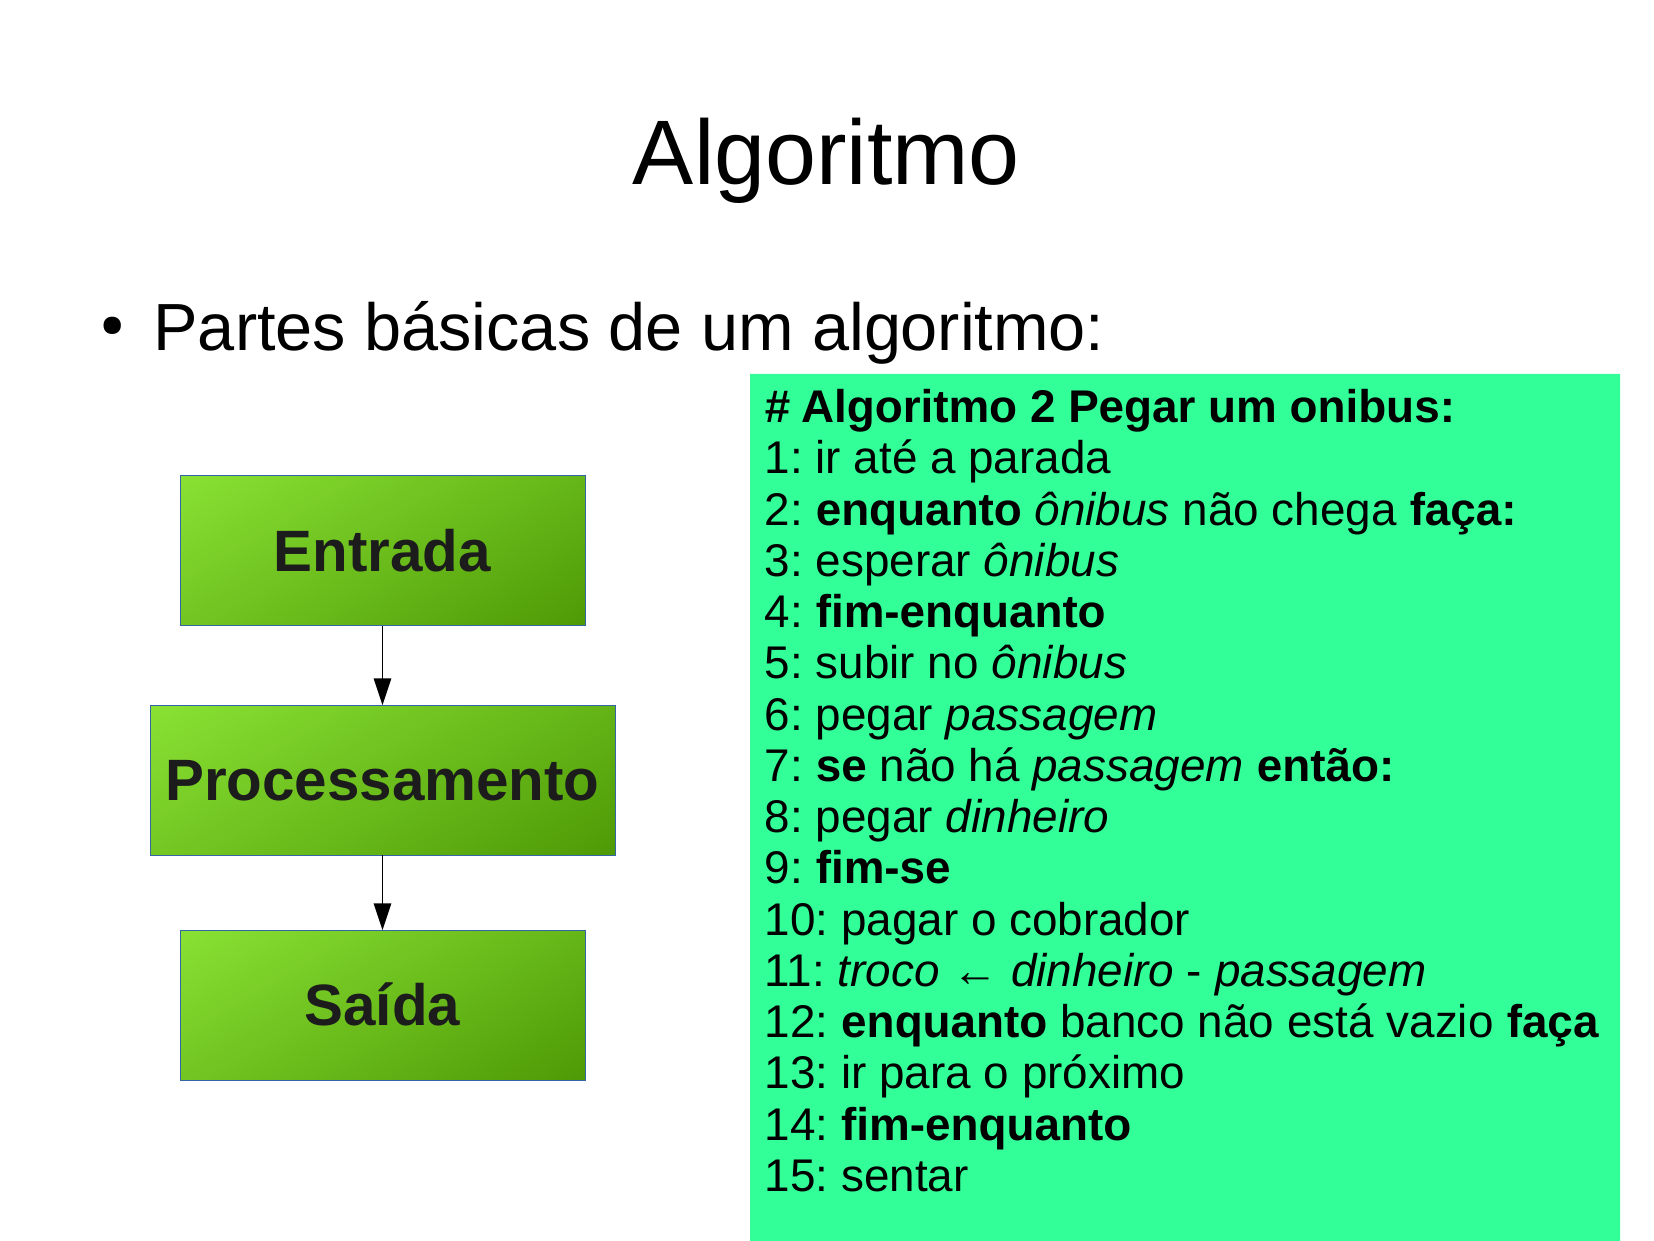

# Algoritmo
Partes básicas de um algoritmo:
# Algoritmo 2 Pegar um onibus:
1: ir até a parada
2: enquanto ônibus não chega faça:
3: esperar ônibus
4: fim-enquanto
5: subir no ônibus
6: pegar passagem
7: se não há passagem então:
8: pegar dinheiro
9: fim-se
10: pagar o cobrador
11: troco ← dinheiro - passagem
12: enquanto banco não está vazio faça
13: ir para o próximo
14: fim-enquanto
15: sentar
Entrada
Processamento
Saída
6